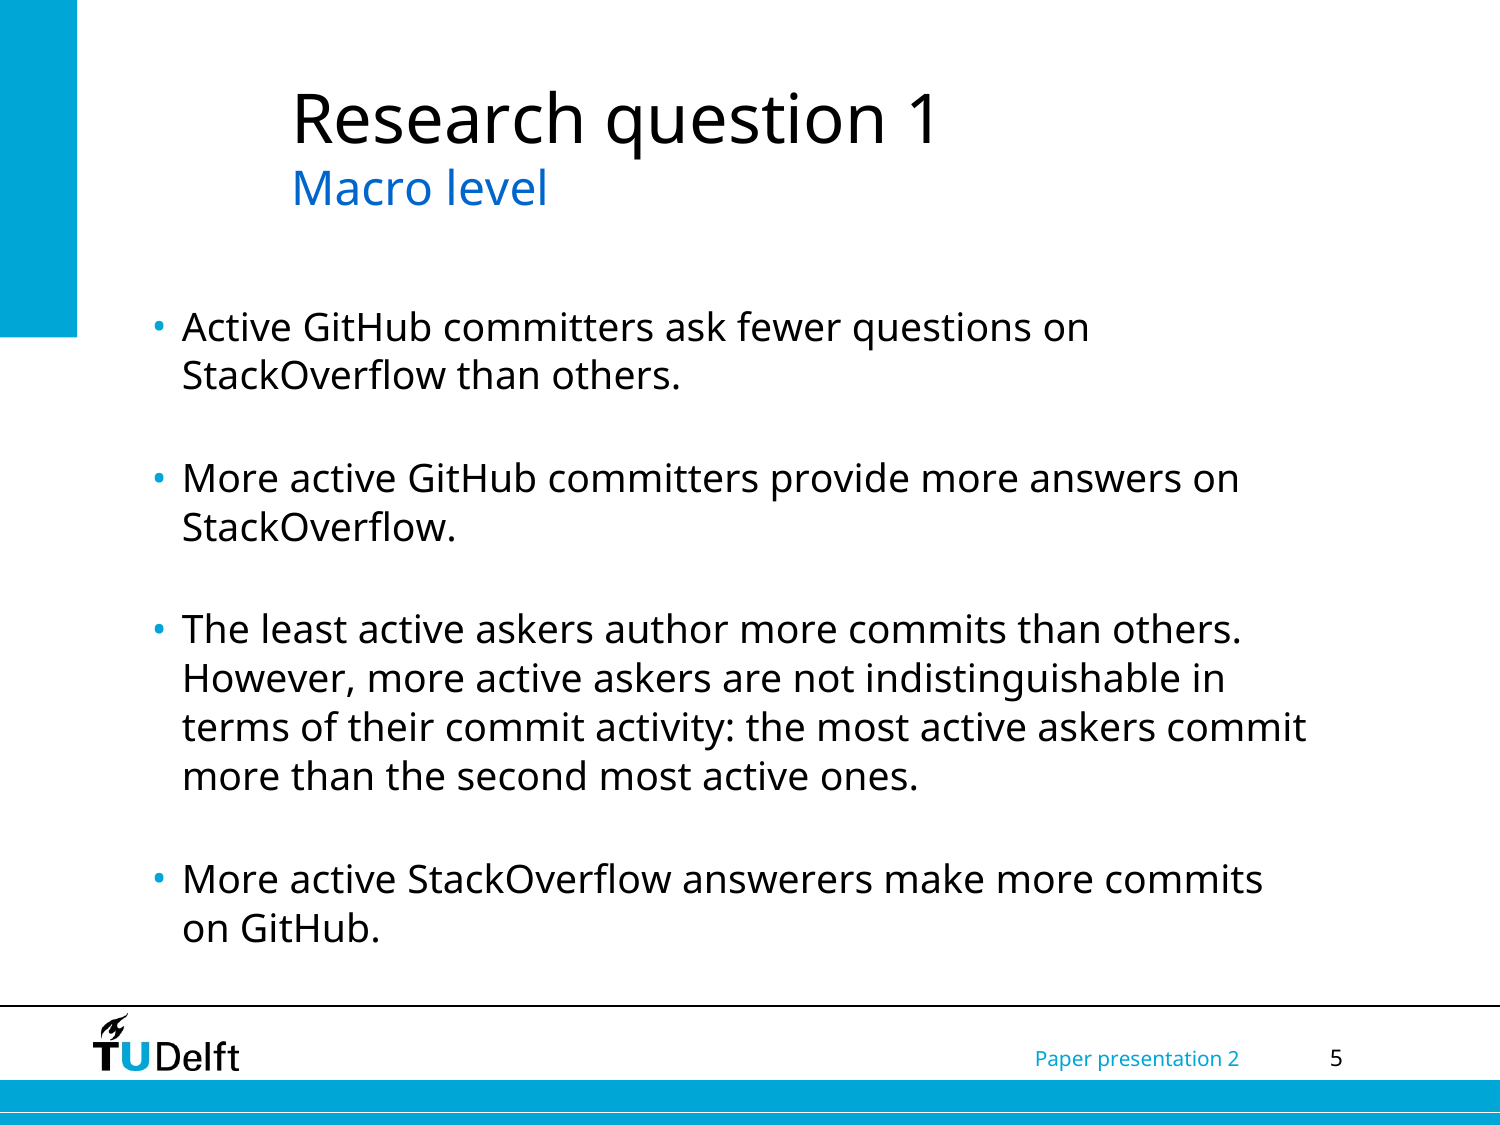

# Research question 1 Macro level
Active GitHub committers ask fewer questions on StackOverflow than others.
More active GitHub committers provide more answers on StackOverflow.
The least active askers author more commits than others. However, more active askers are not indistinguishable in terms of their commit activity: the most active askers commit more than the second most active ones.
More active StackOverflow answerers make more commits on GitHub.